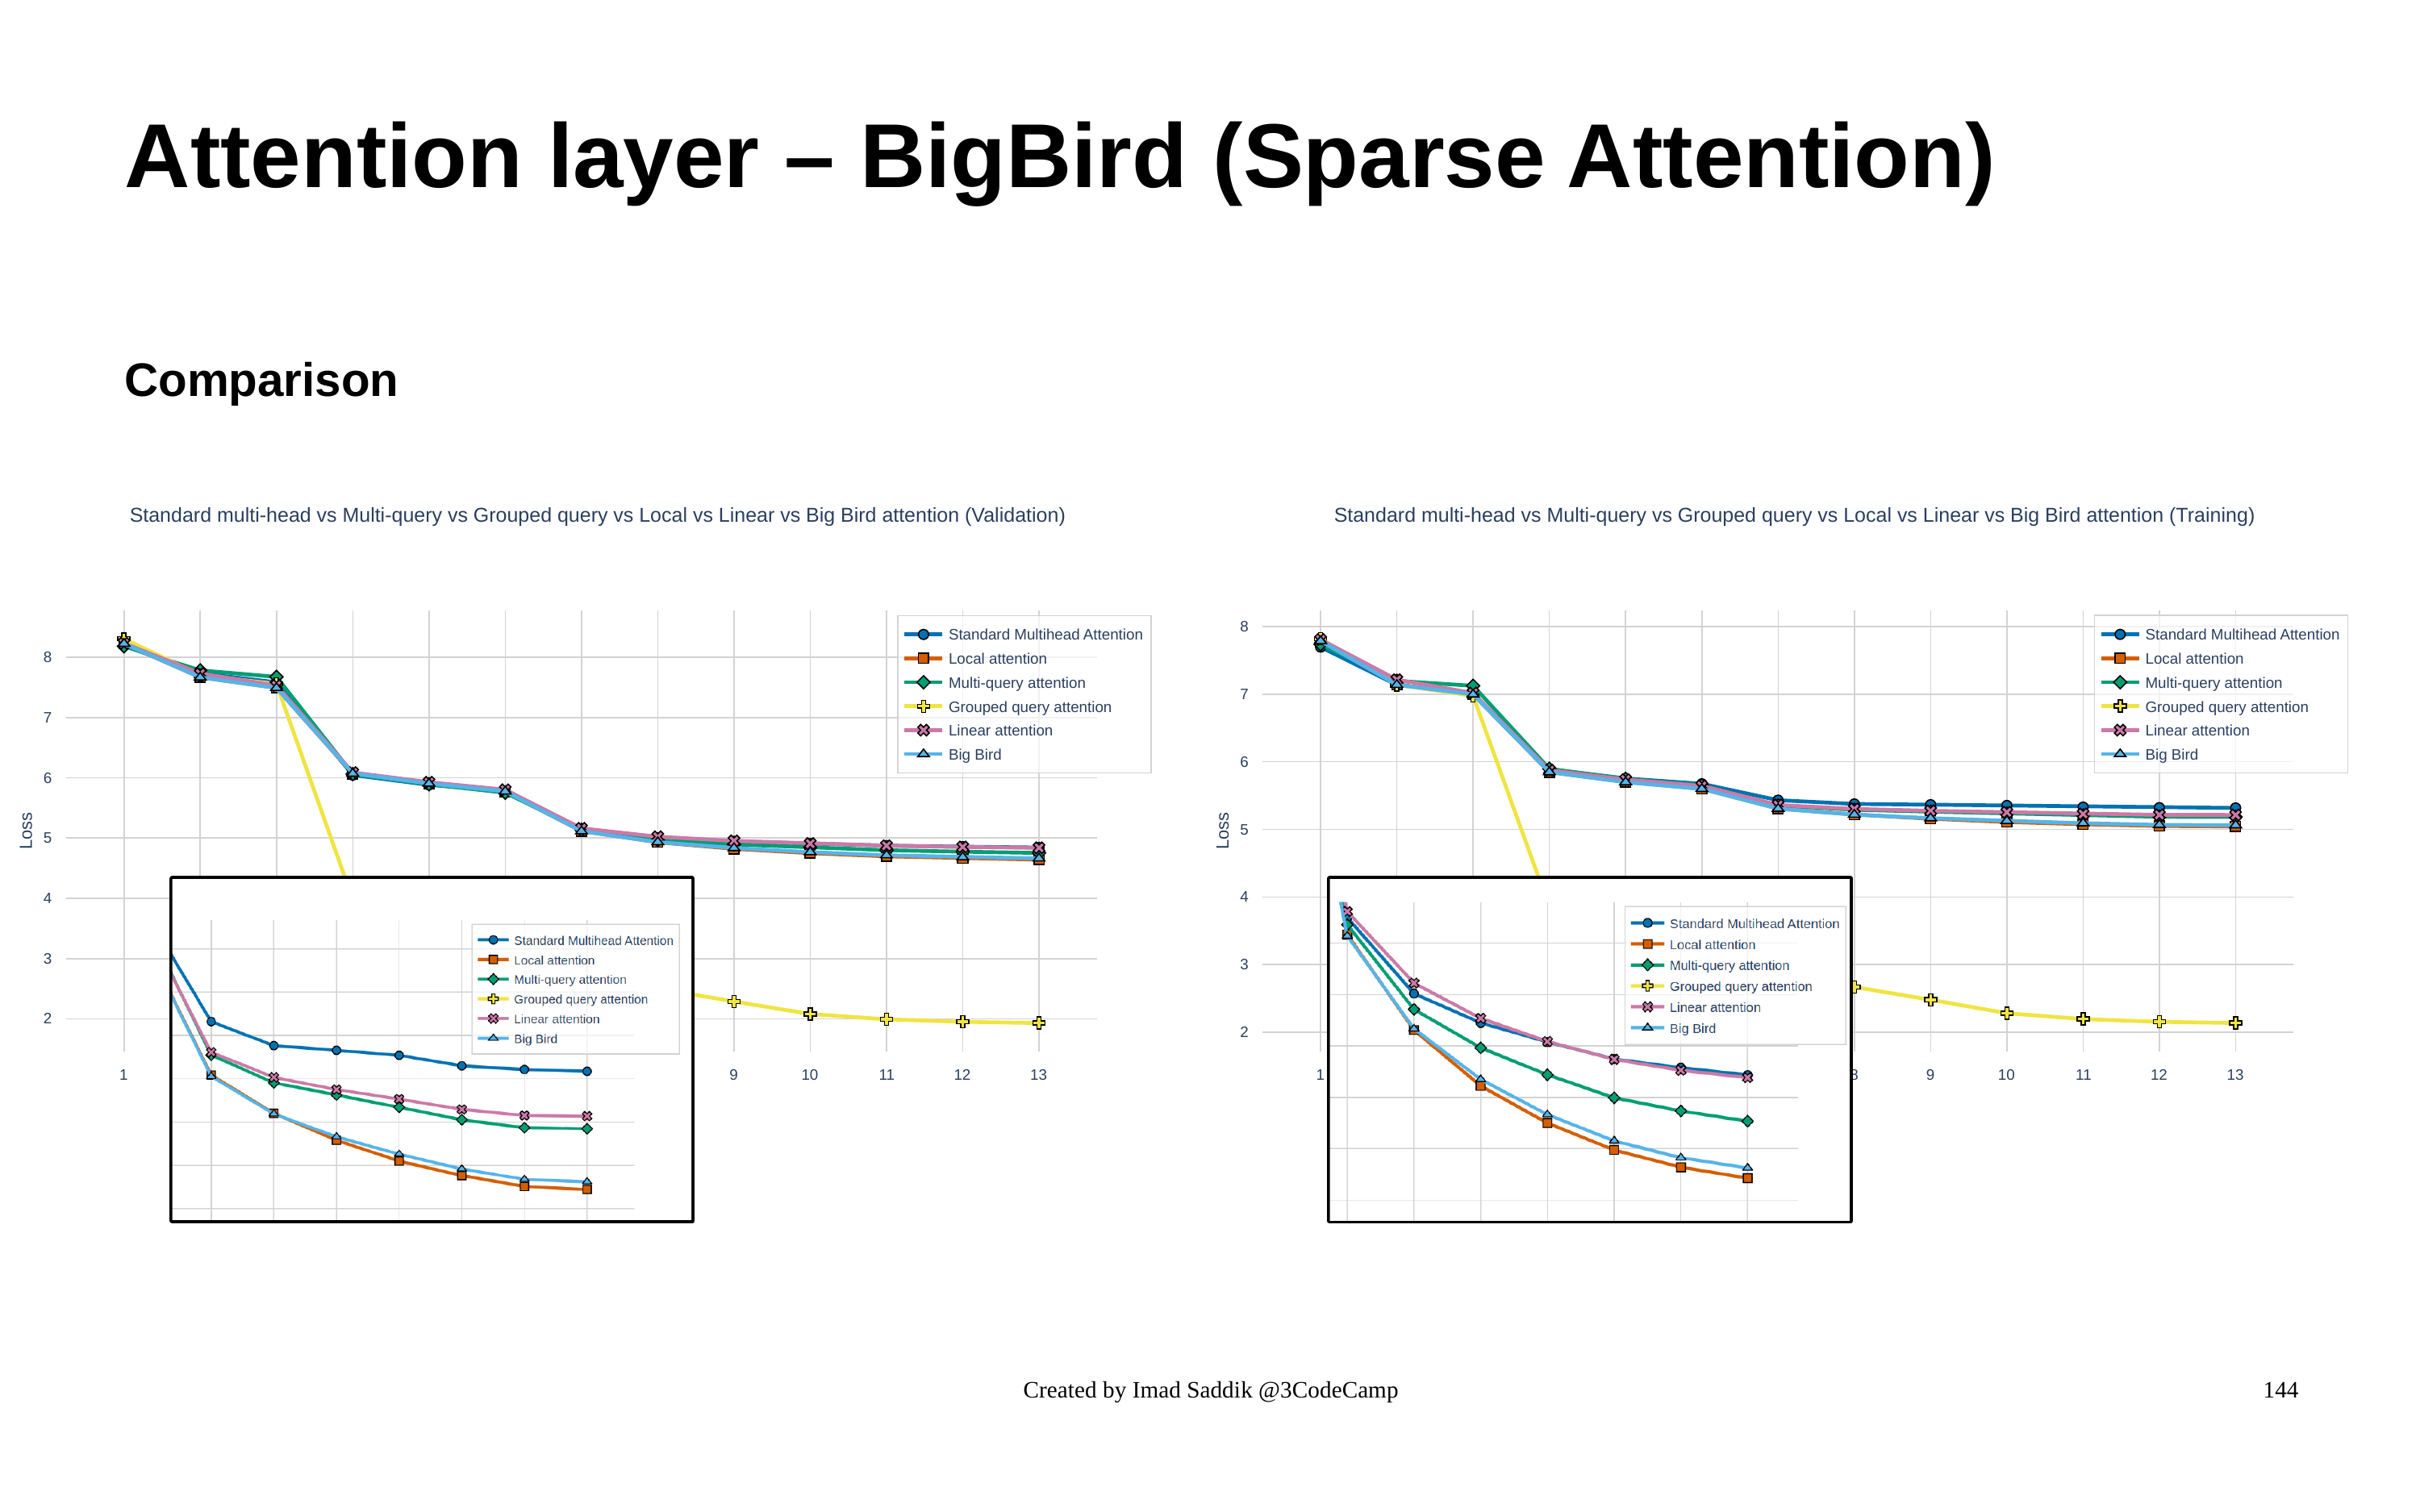

Attention layer – BigBird (Sparse Attention)
Comparison
Created by Imad Saddik @3CodeCamp
144